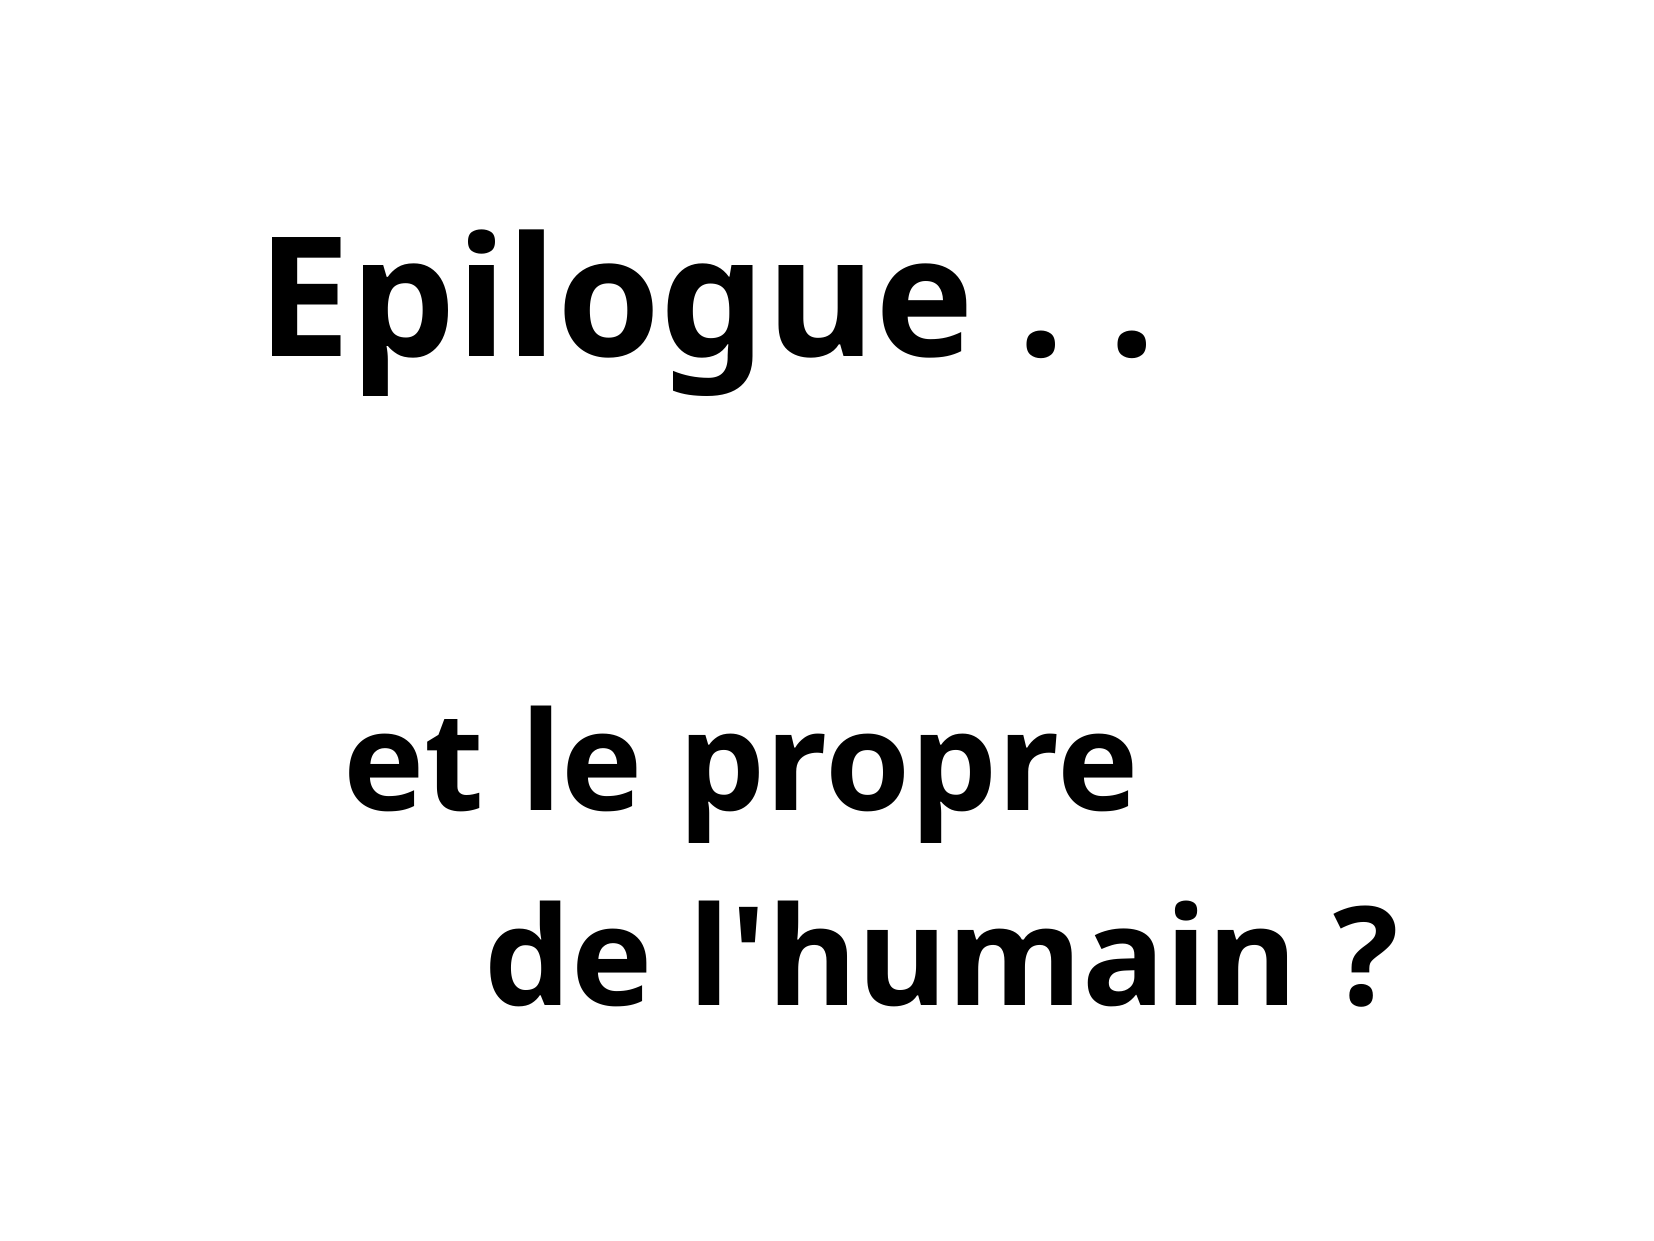

Epilogue . .
 et le propre
 de l'humain ?